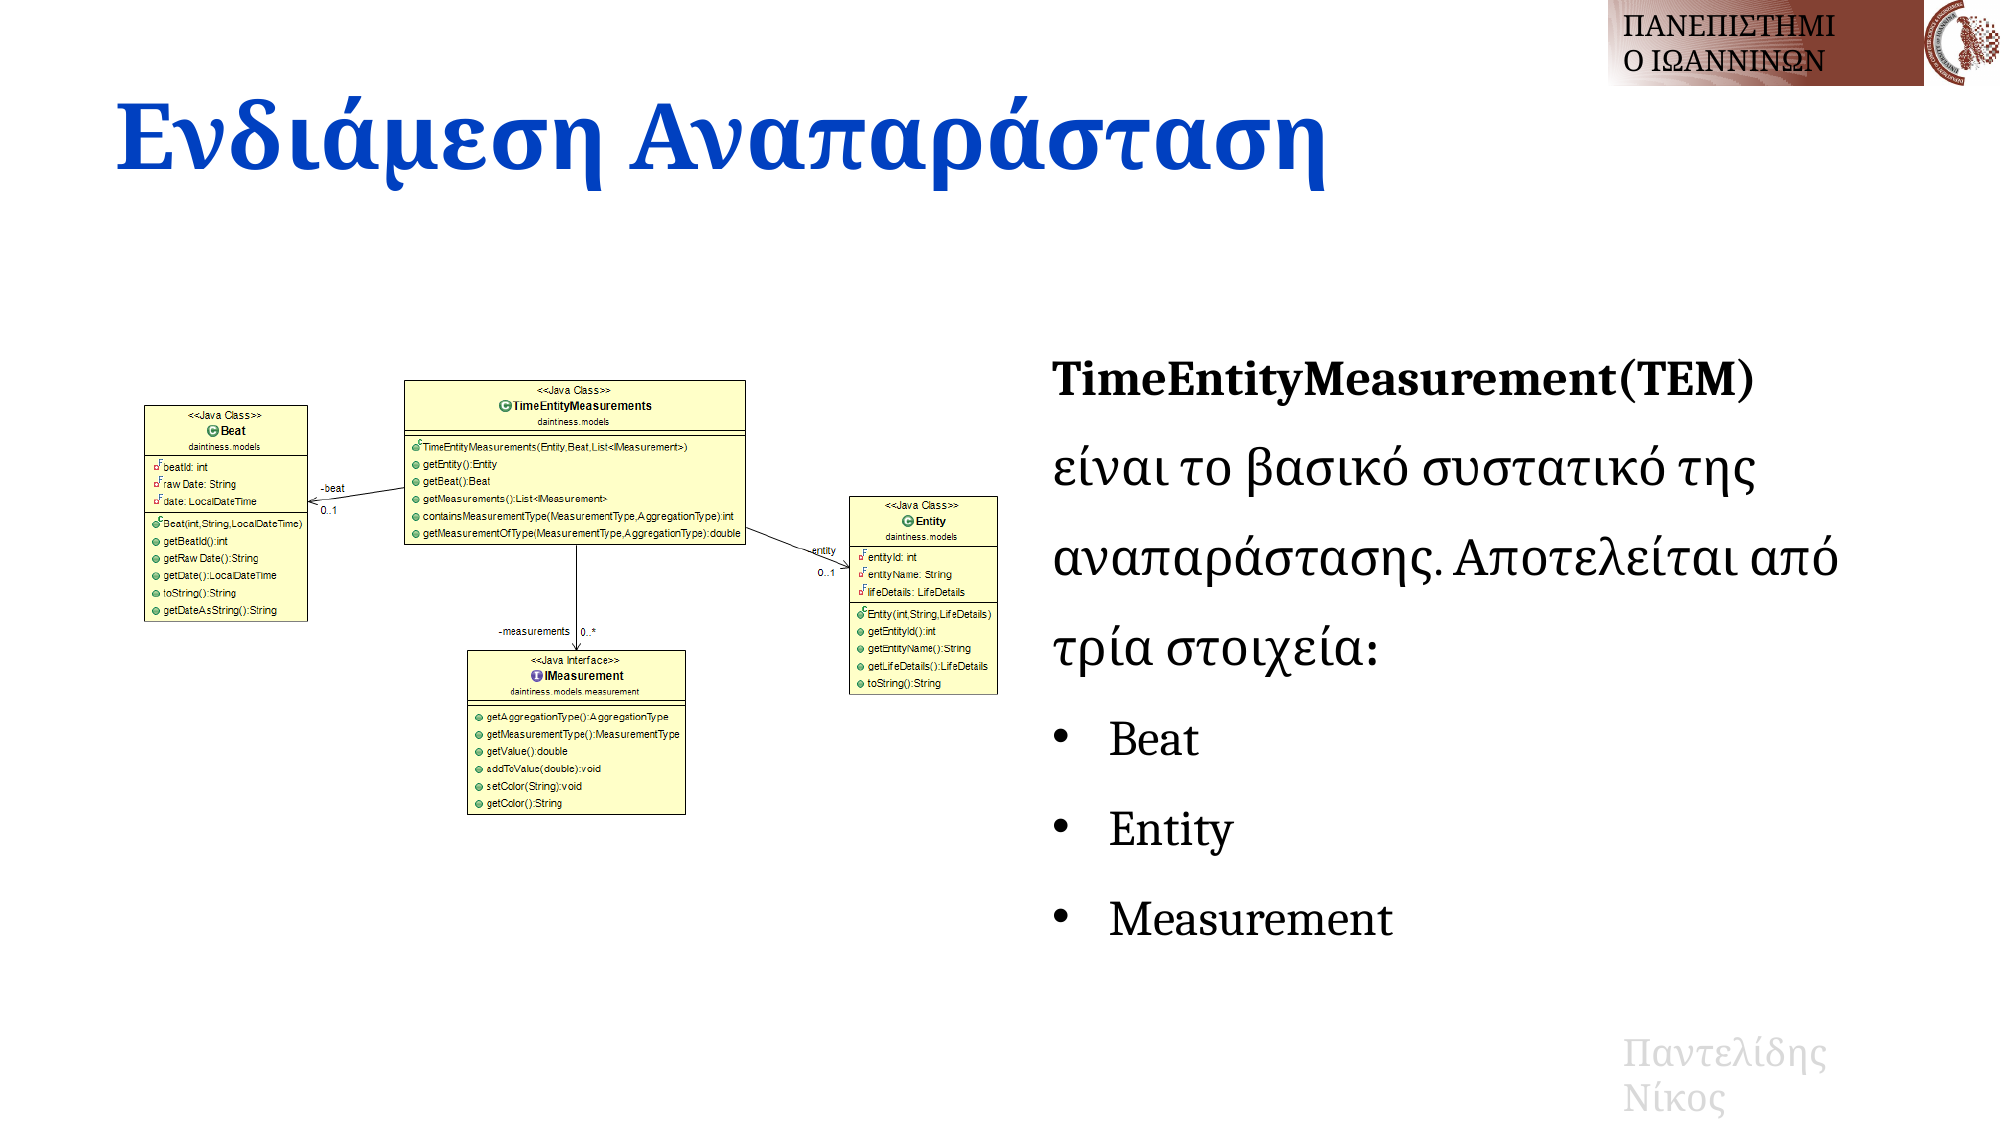

Ενδιάμεση Αναπαράσταση
TimeEntityMeasurement(TEM) είναι το βασικό συστατικό της αναπαράστασης. Αποτελείται από τρία στοιχεία:
Beat
Entity
Measurement